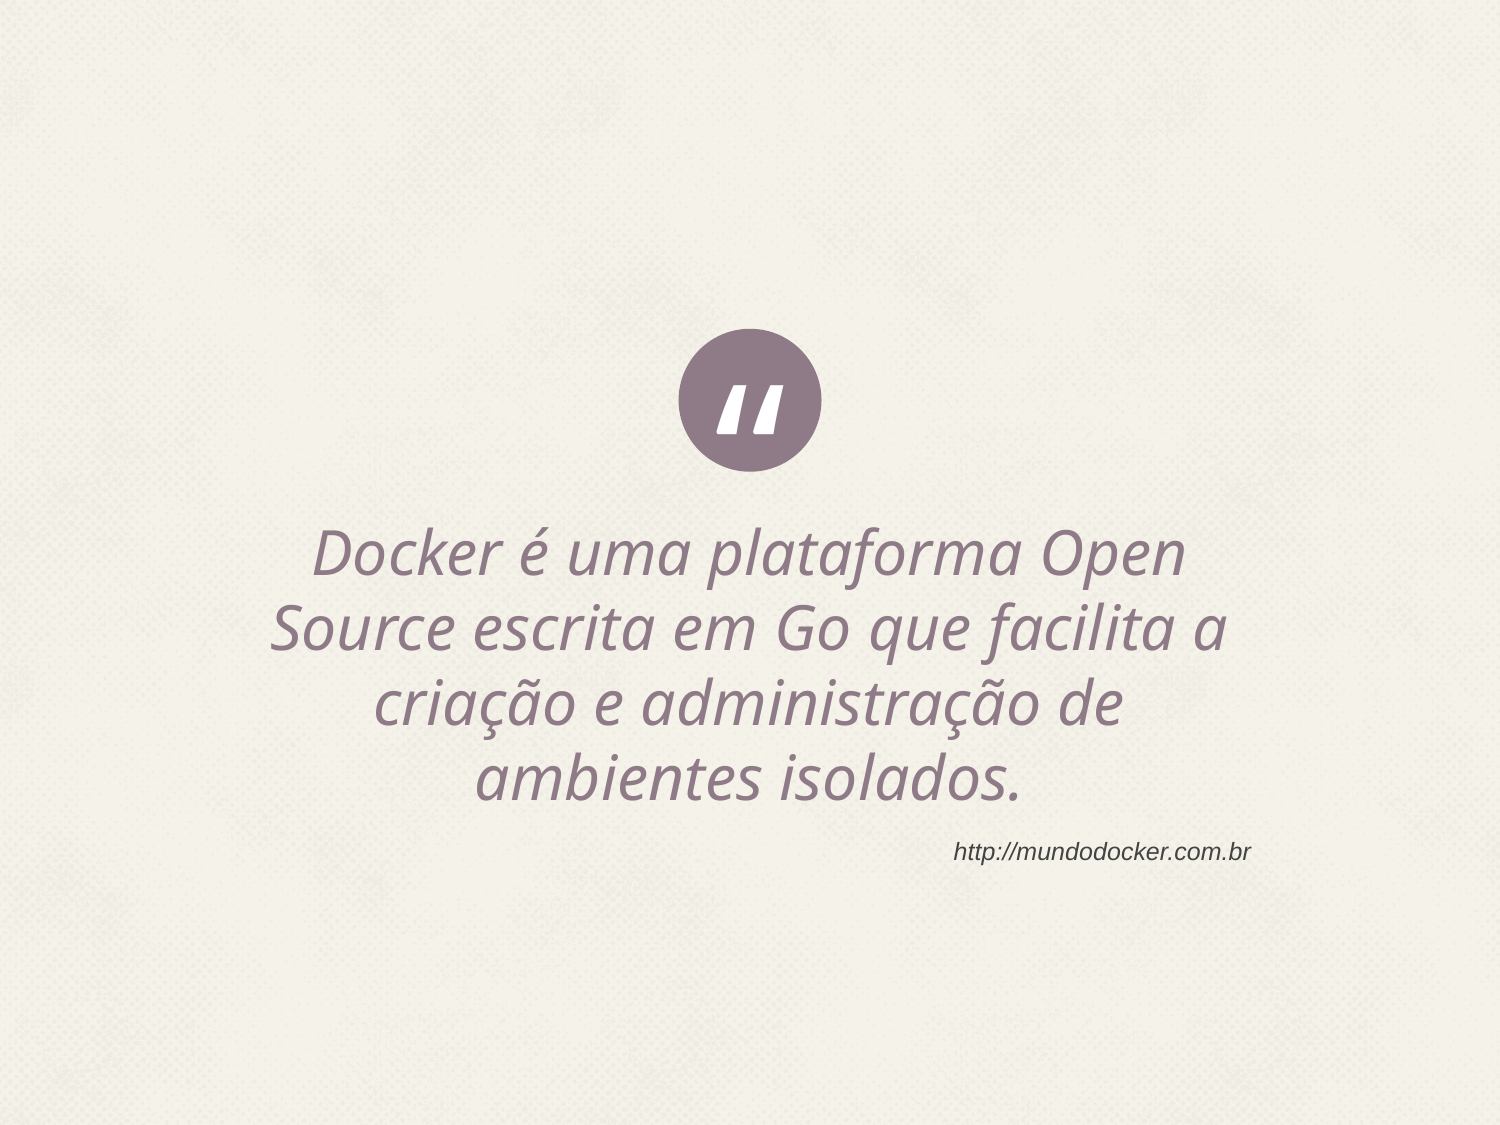

# Docker é uma plataforma Open Source escrita em Go que facilita a criação e administração de ambientes isolados.
http://mundodocker.com.br